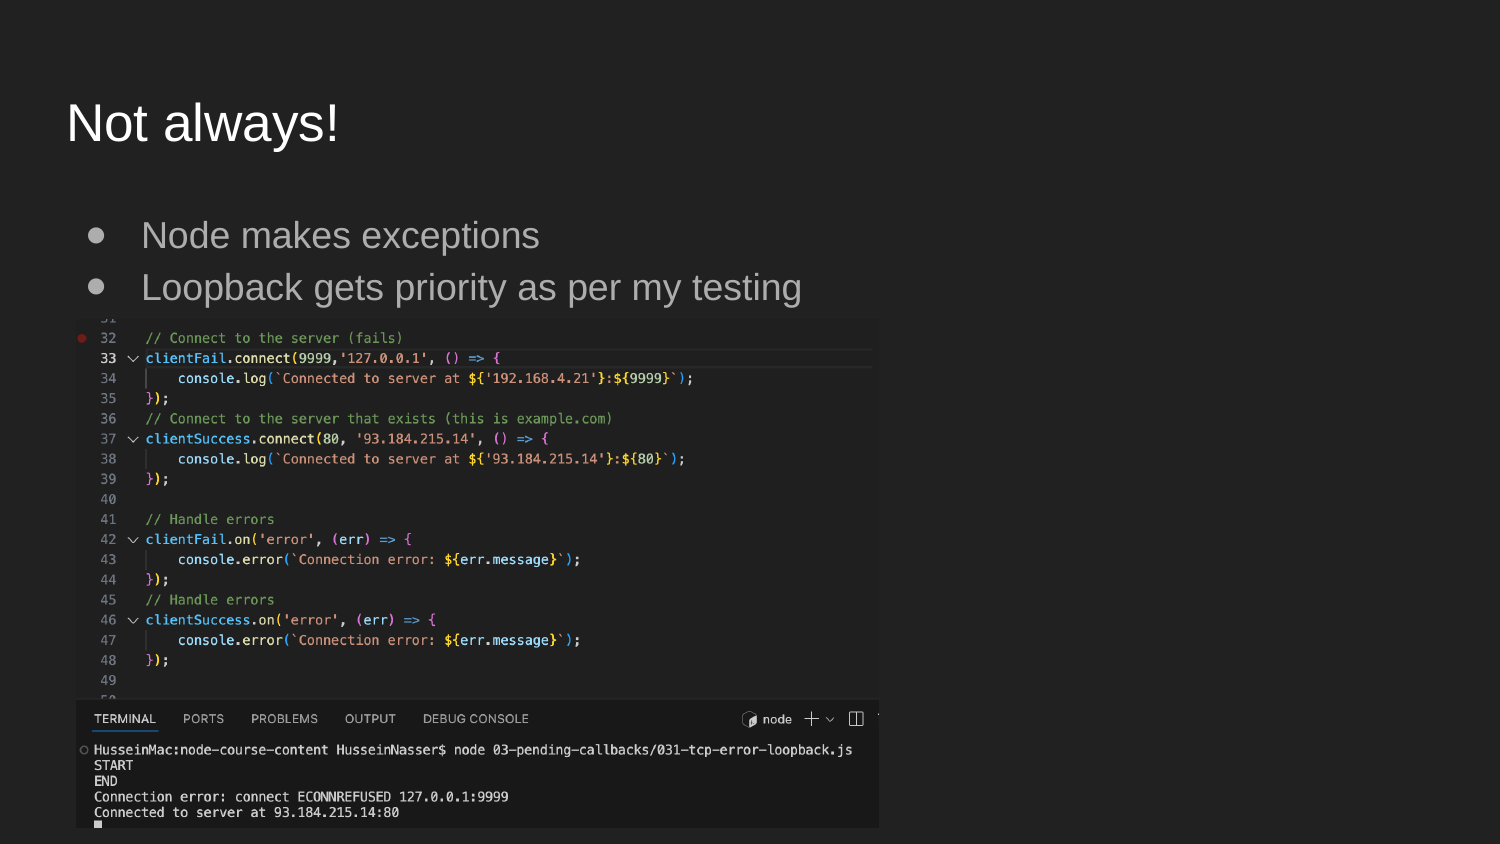

# Not always!
Node makes exceptions
Loopback gets priority as per my testing